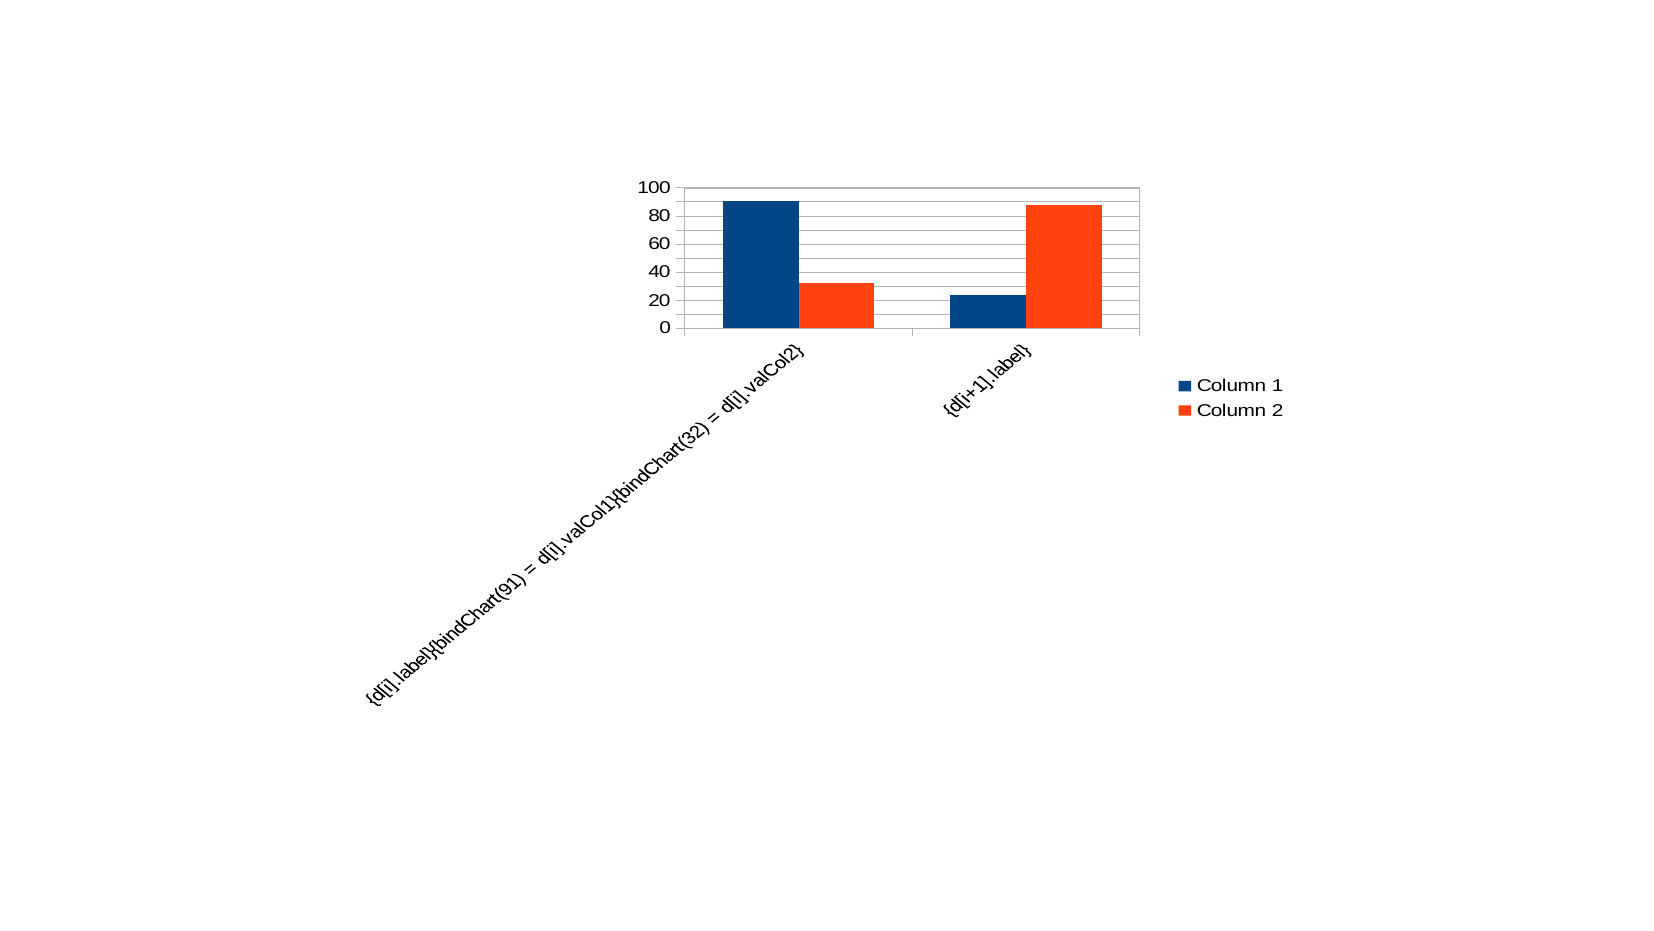

### Chart
| Category | Column 1 | Column 2 |
|---|---|---|
| {d[i].label}{bindChart(91) = d[i].valCol1}{bindChart(32) = d[i].valCol2} | 91.0 | 32.0 |
| {d[i+1].label} | 24.0 | 88.0 |